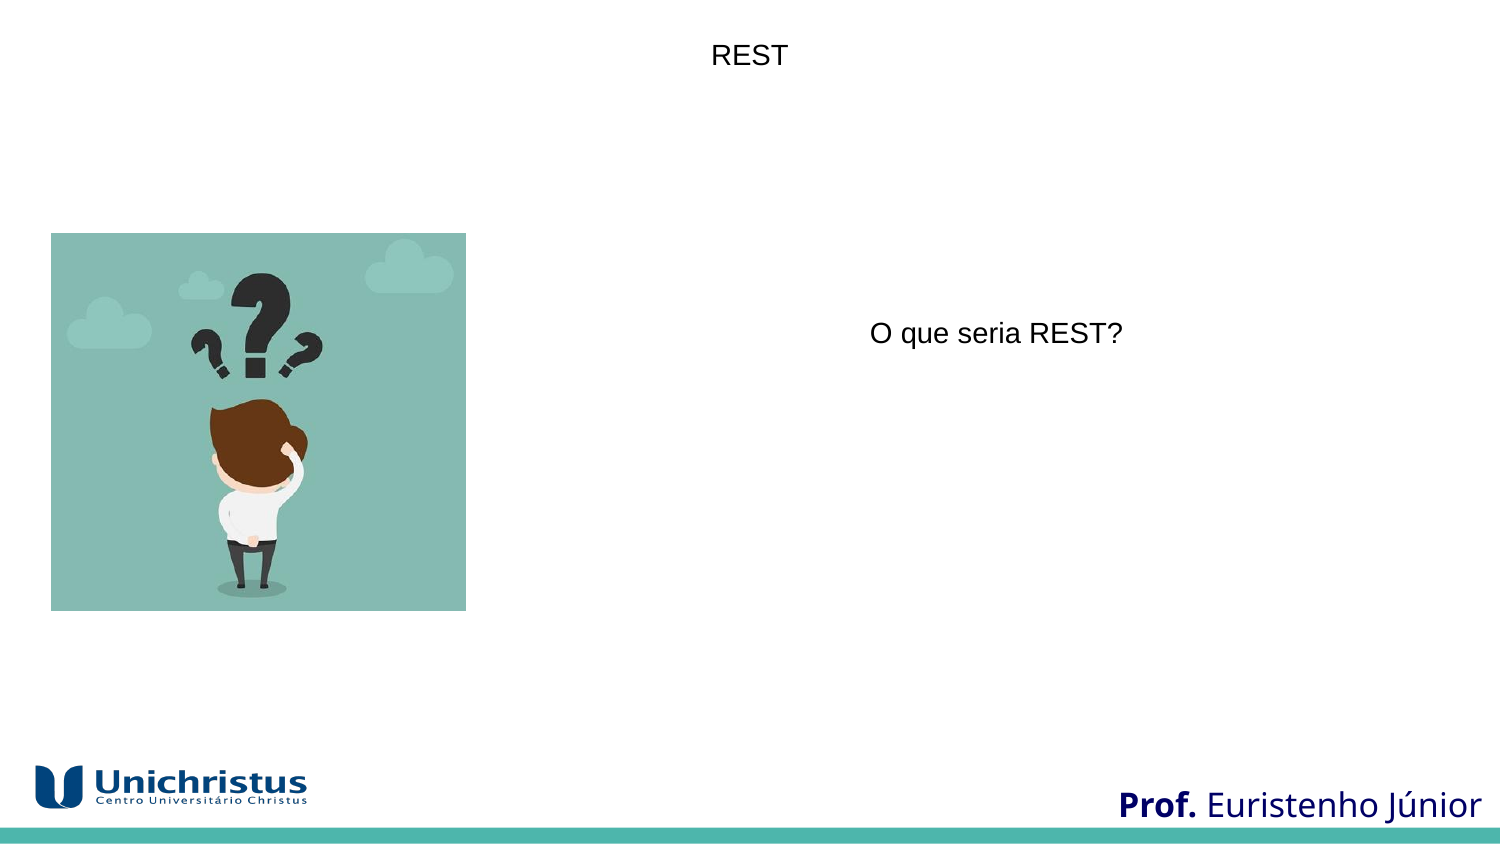

# REST
O que seria REST?
Prof. Euristenho Júnior